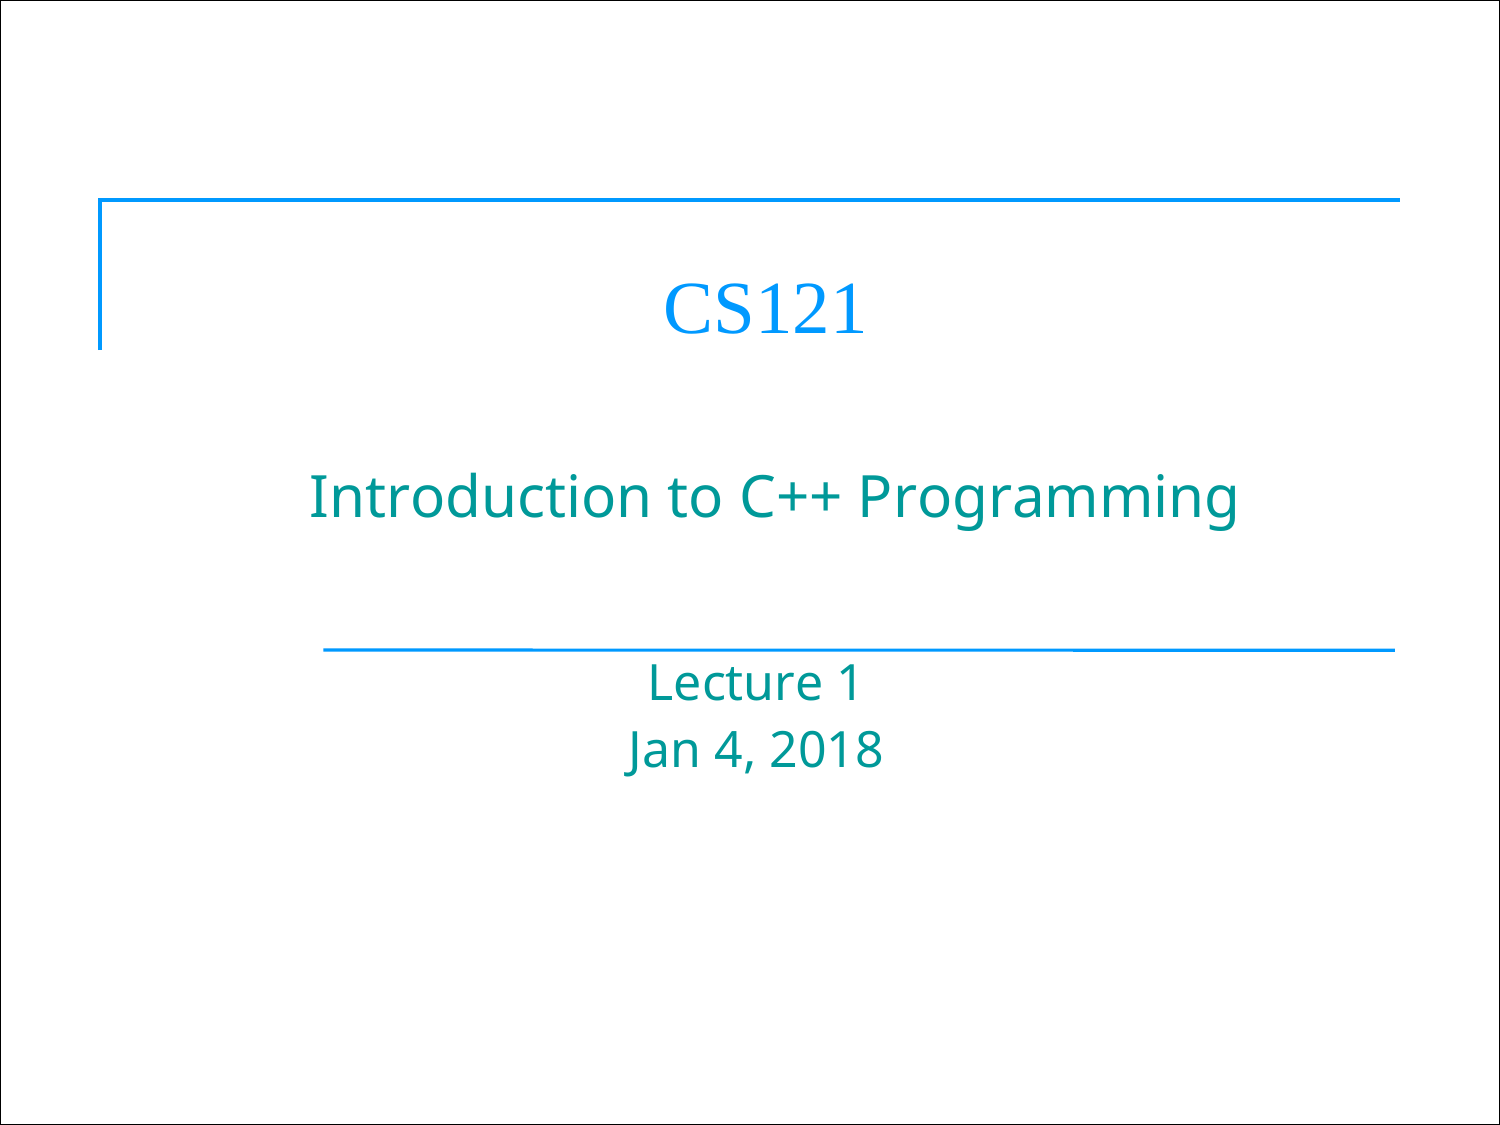

1
# CS121 Introduction to C++ Programming
Lecture 1
Jan 4, 2018